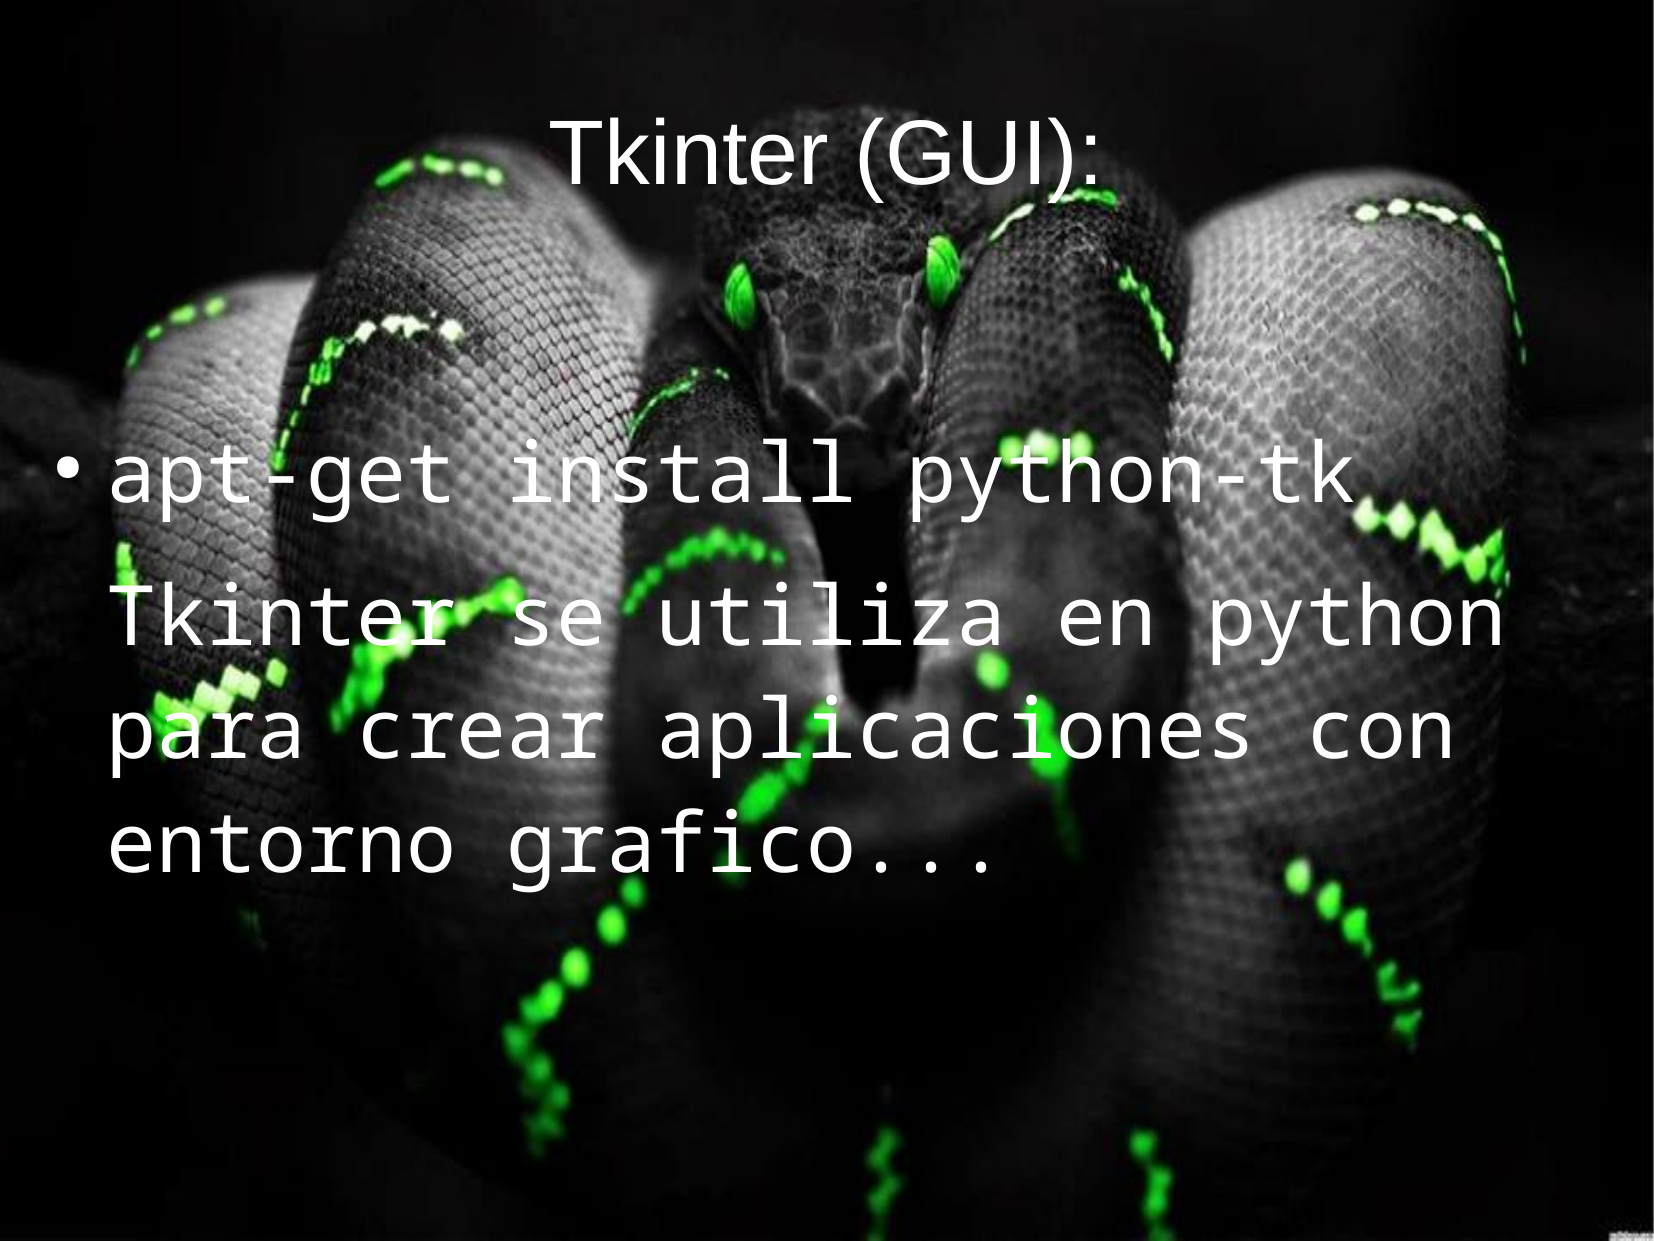

# Tkinter (GUI):
apt-get install python-tk
Tkinter se utiliza en python para crear aplicaciones con entorno grafico...